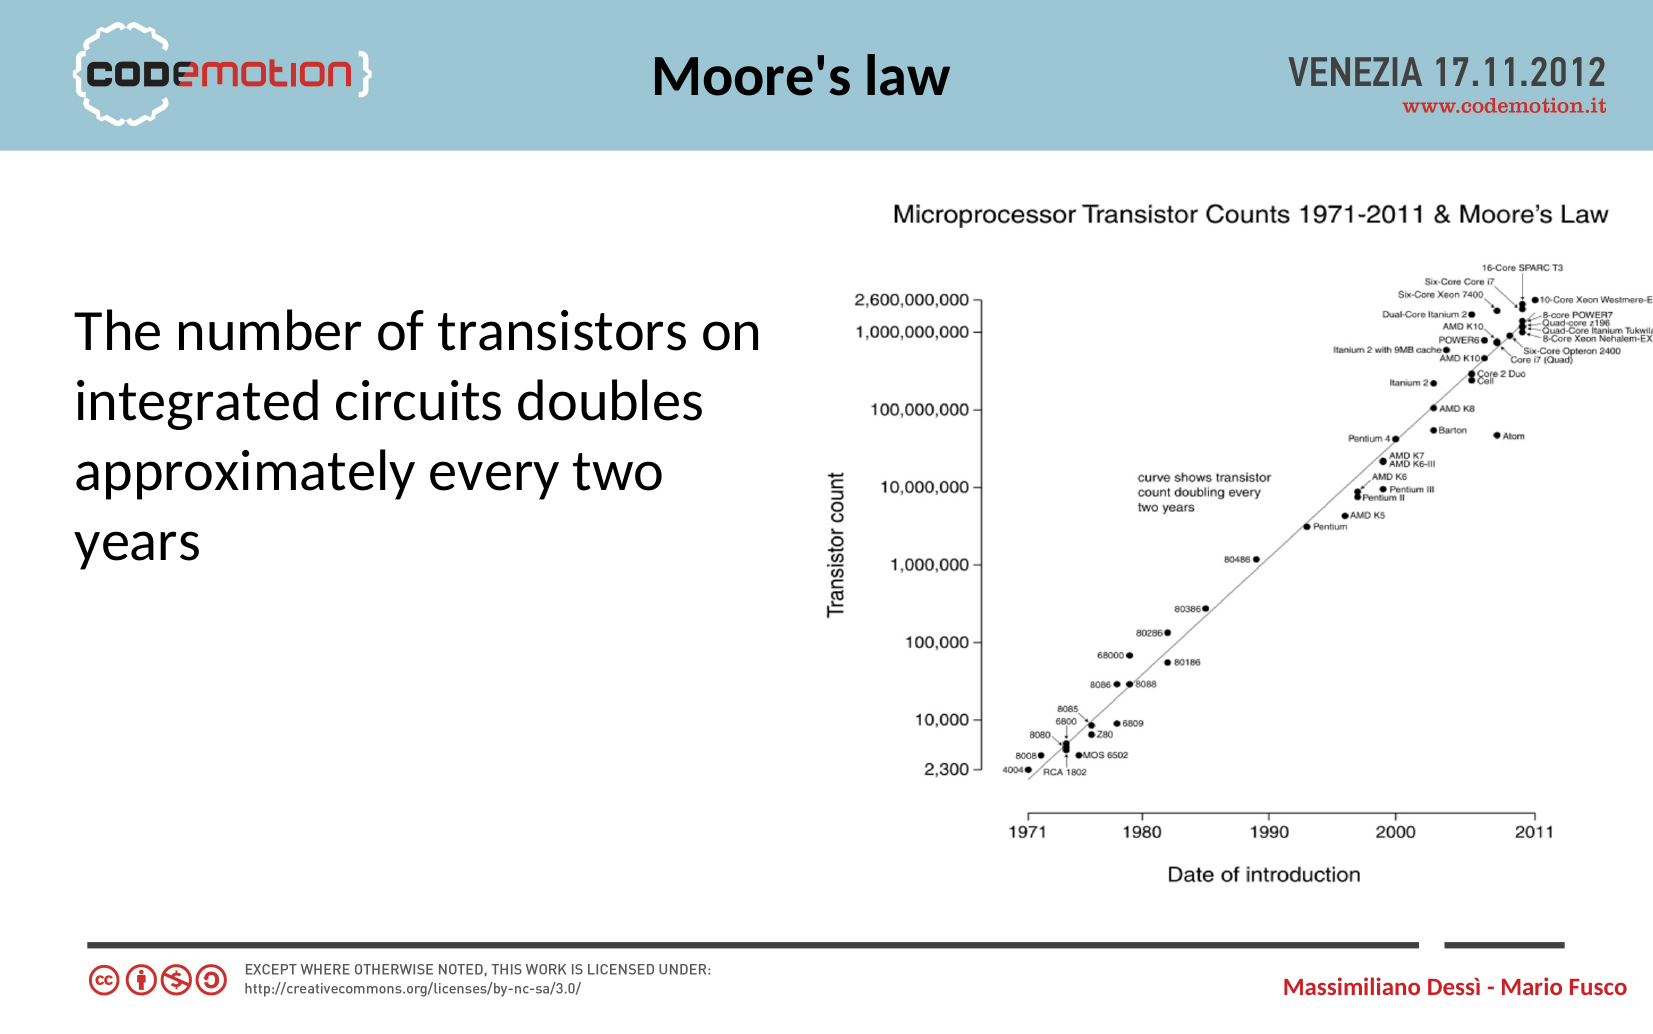

Moore's law
The number of transistors on integrated circuits doubles approximately every two years